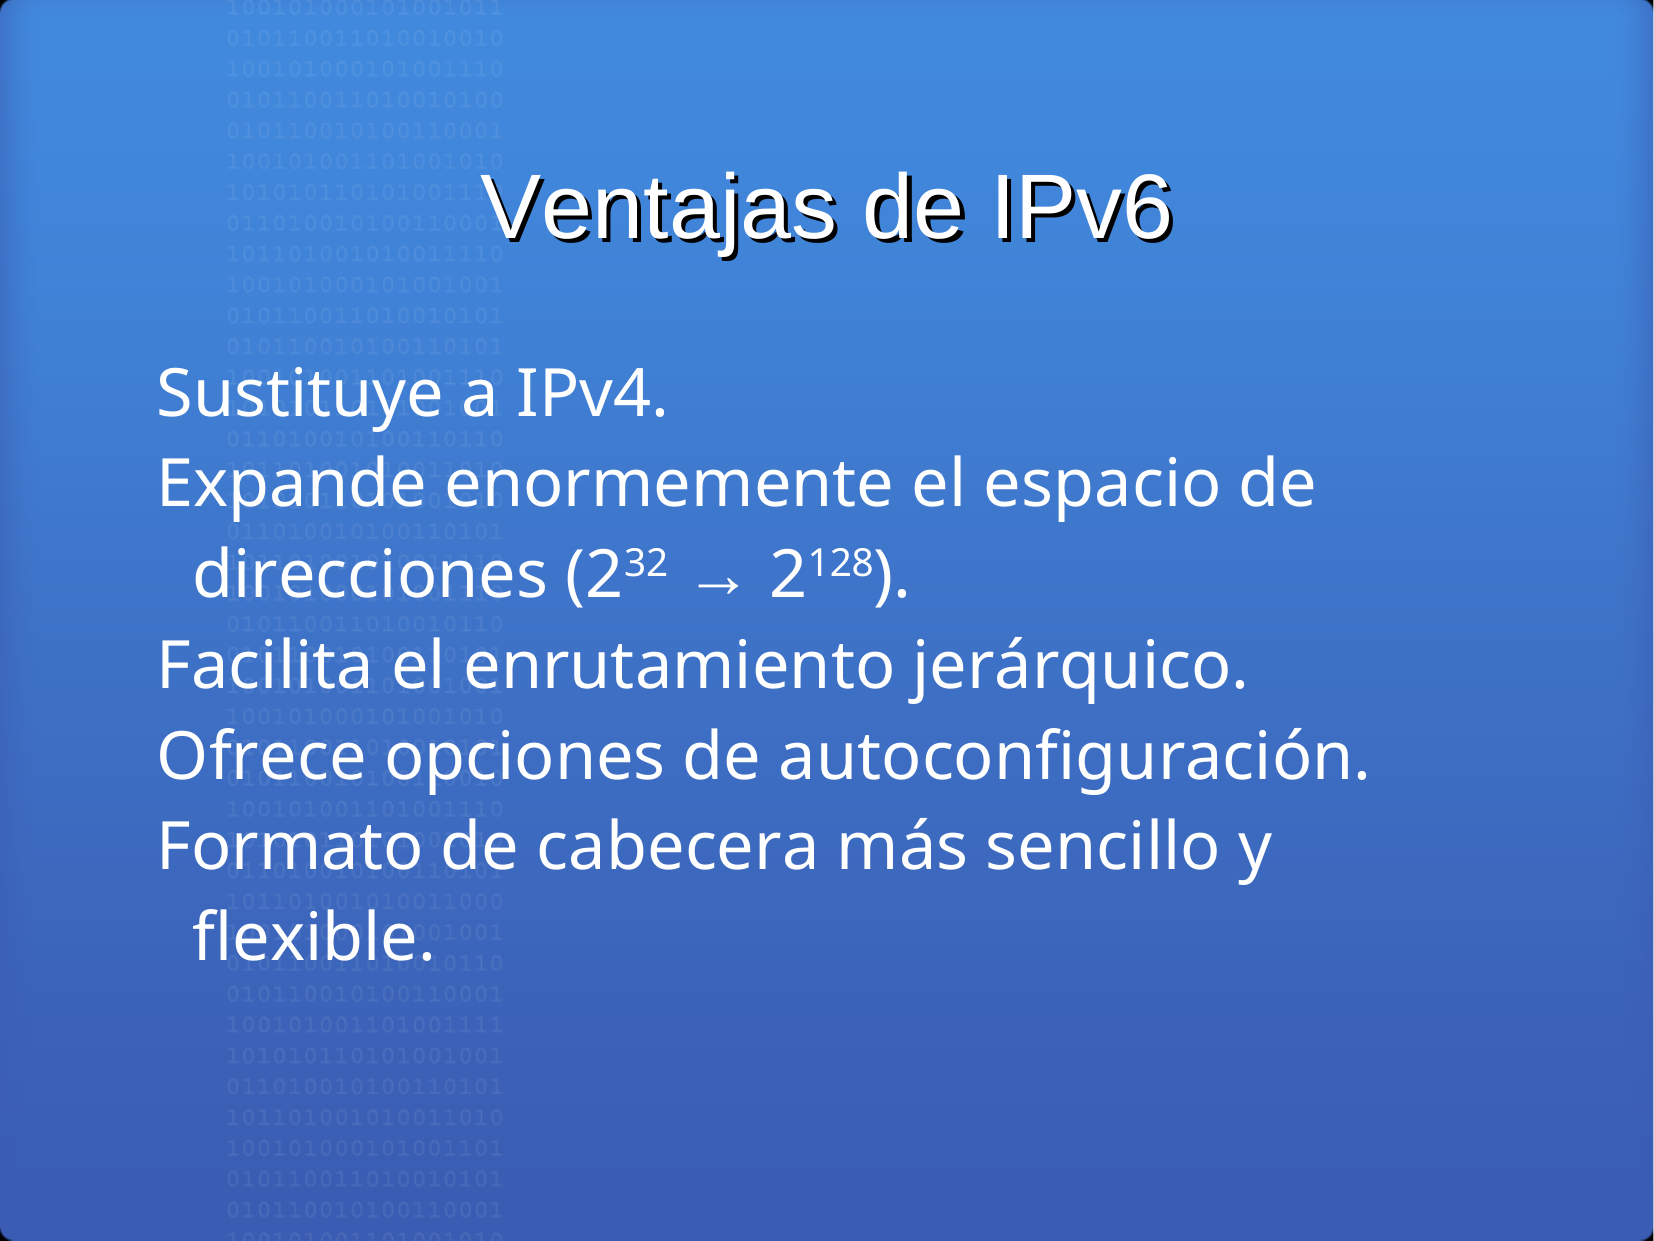

# Ventajas de IPv6
Sustituye a IPv4.
Expande enormemente el espacio de direcciones (232 → 2128).
Facilita el enrutamiento jerárquico.
Ofrece opciones de autoconfiguración.
Formato de cabecera más sencillo y flexible.